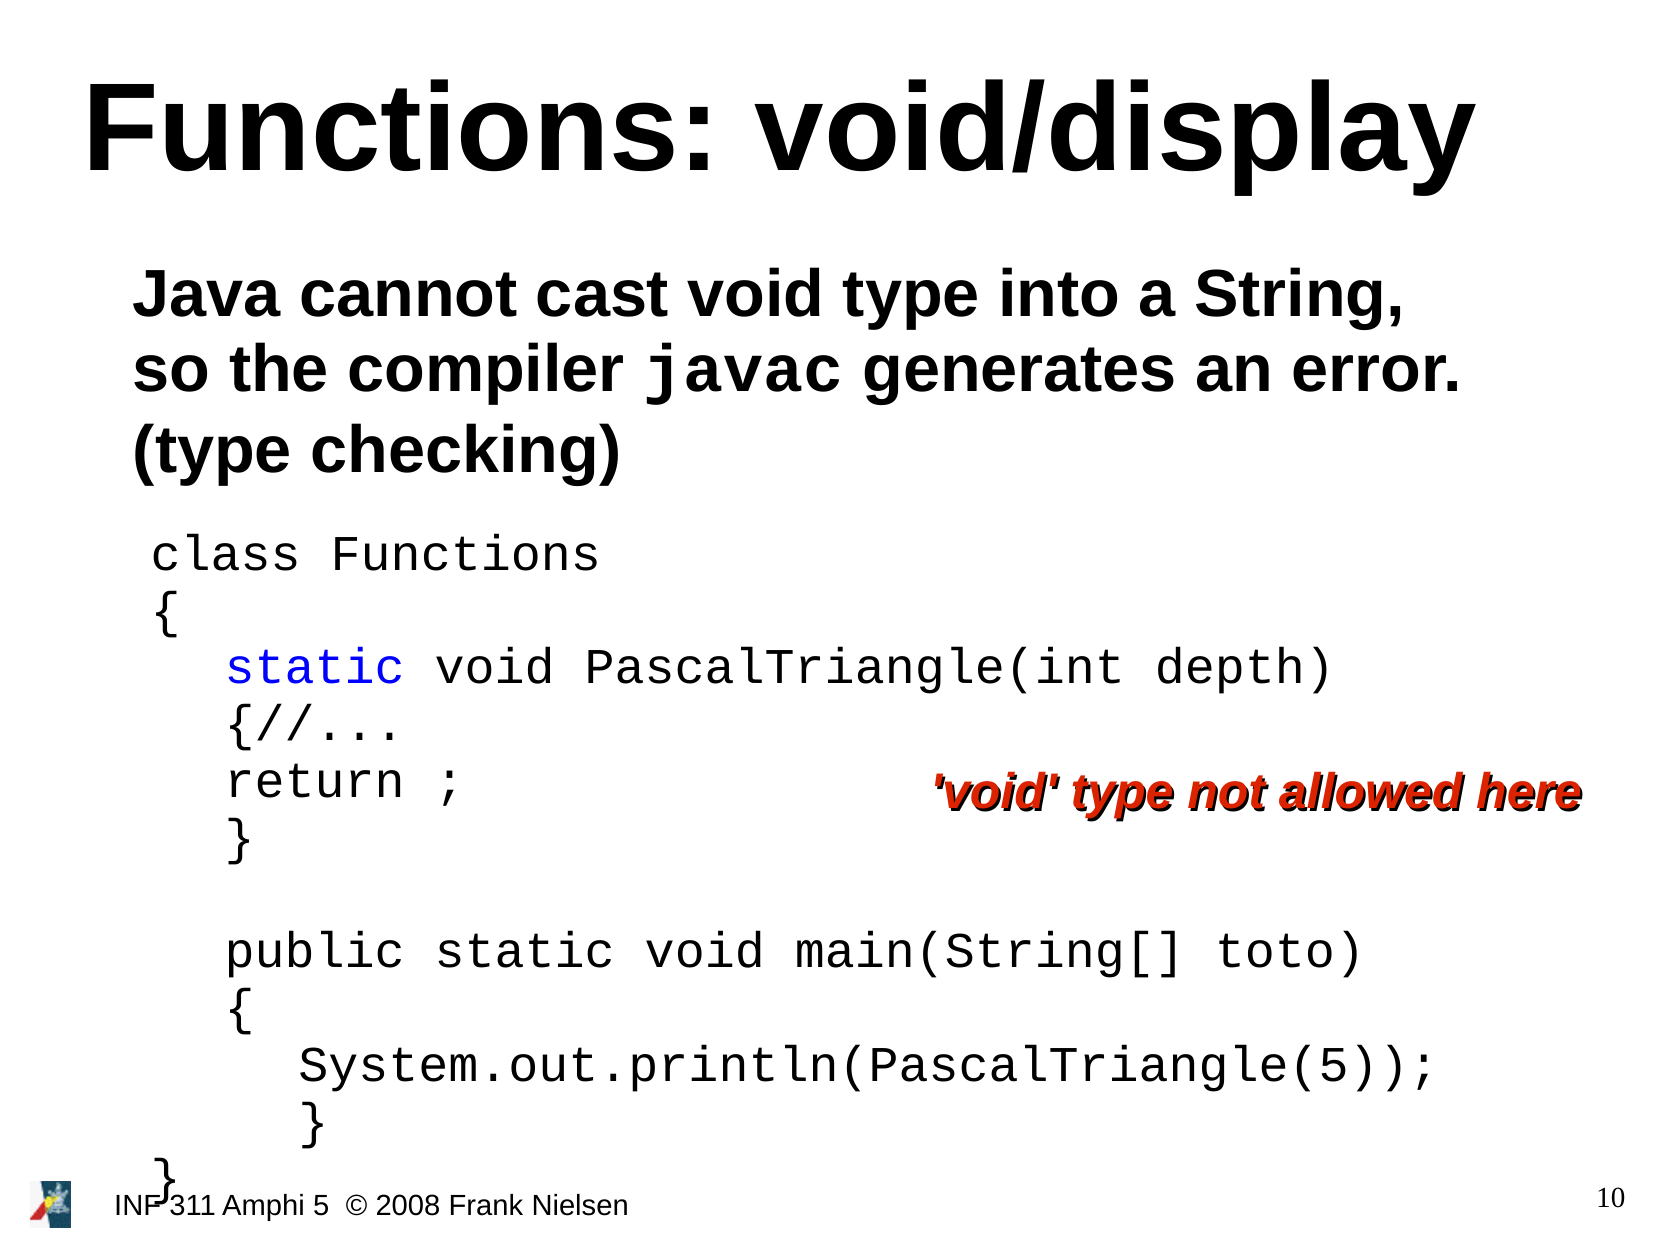

Functions: void/display
Java cannot cast void type into a String,
so the compiler javac generates an error.
(type checking)
class Functions
{
	static void PascalTriangle(int depth)
	{//...
	return ;
	}
	public static void main(String[] toto)
	{
		System.out.println(PascalTriangle(5));
		}
}
'void' type not allowed here